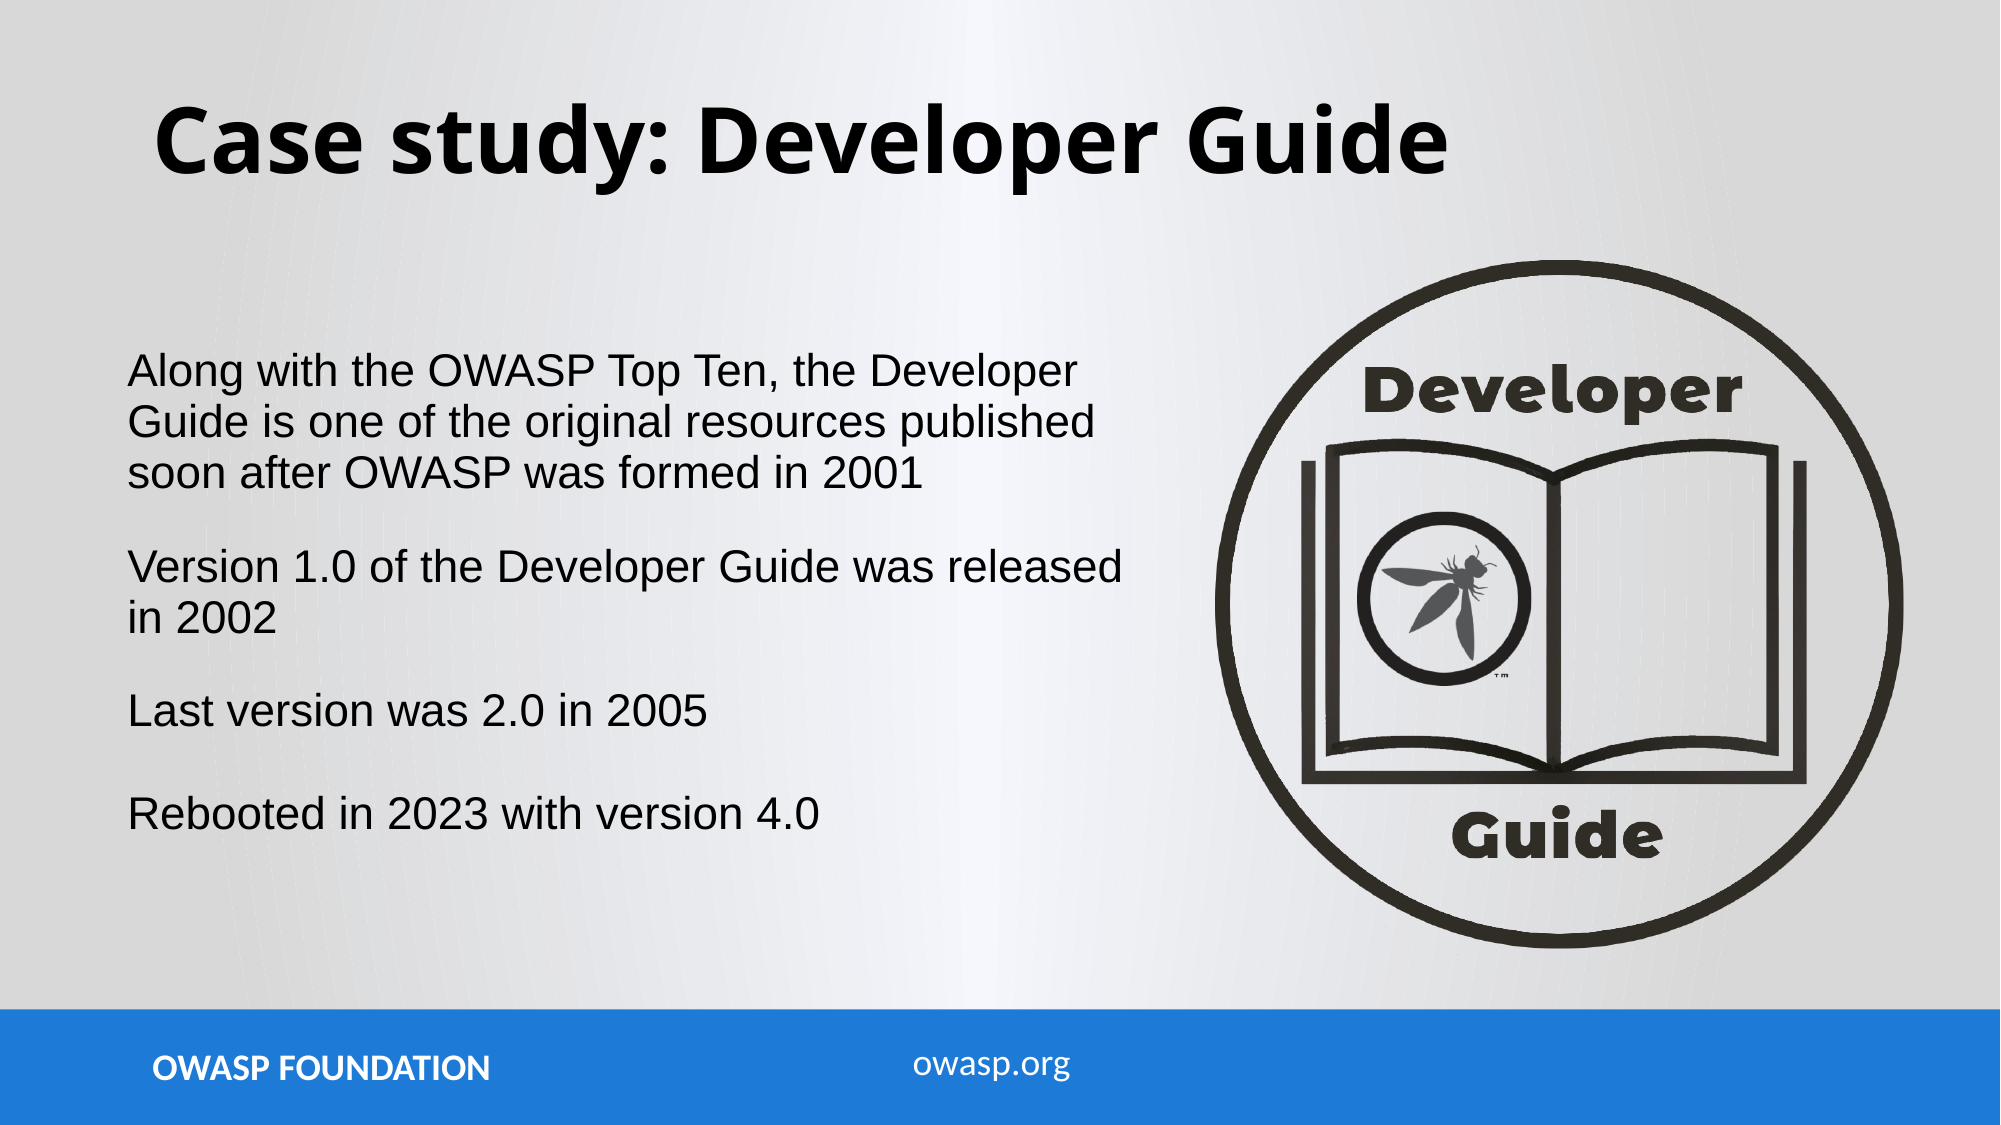

# Case study: Developer Guide
Along with the OWASP Top Ten, the Developer Guide is one of the original resources published soon after OWASP was formed in 2001
Version 1.0 of the Developer Guide was released in 2002
Last version was 2.0 in 2005
Rebooted in 2023 with version 4.0